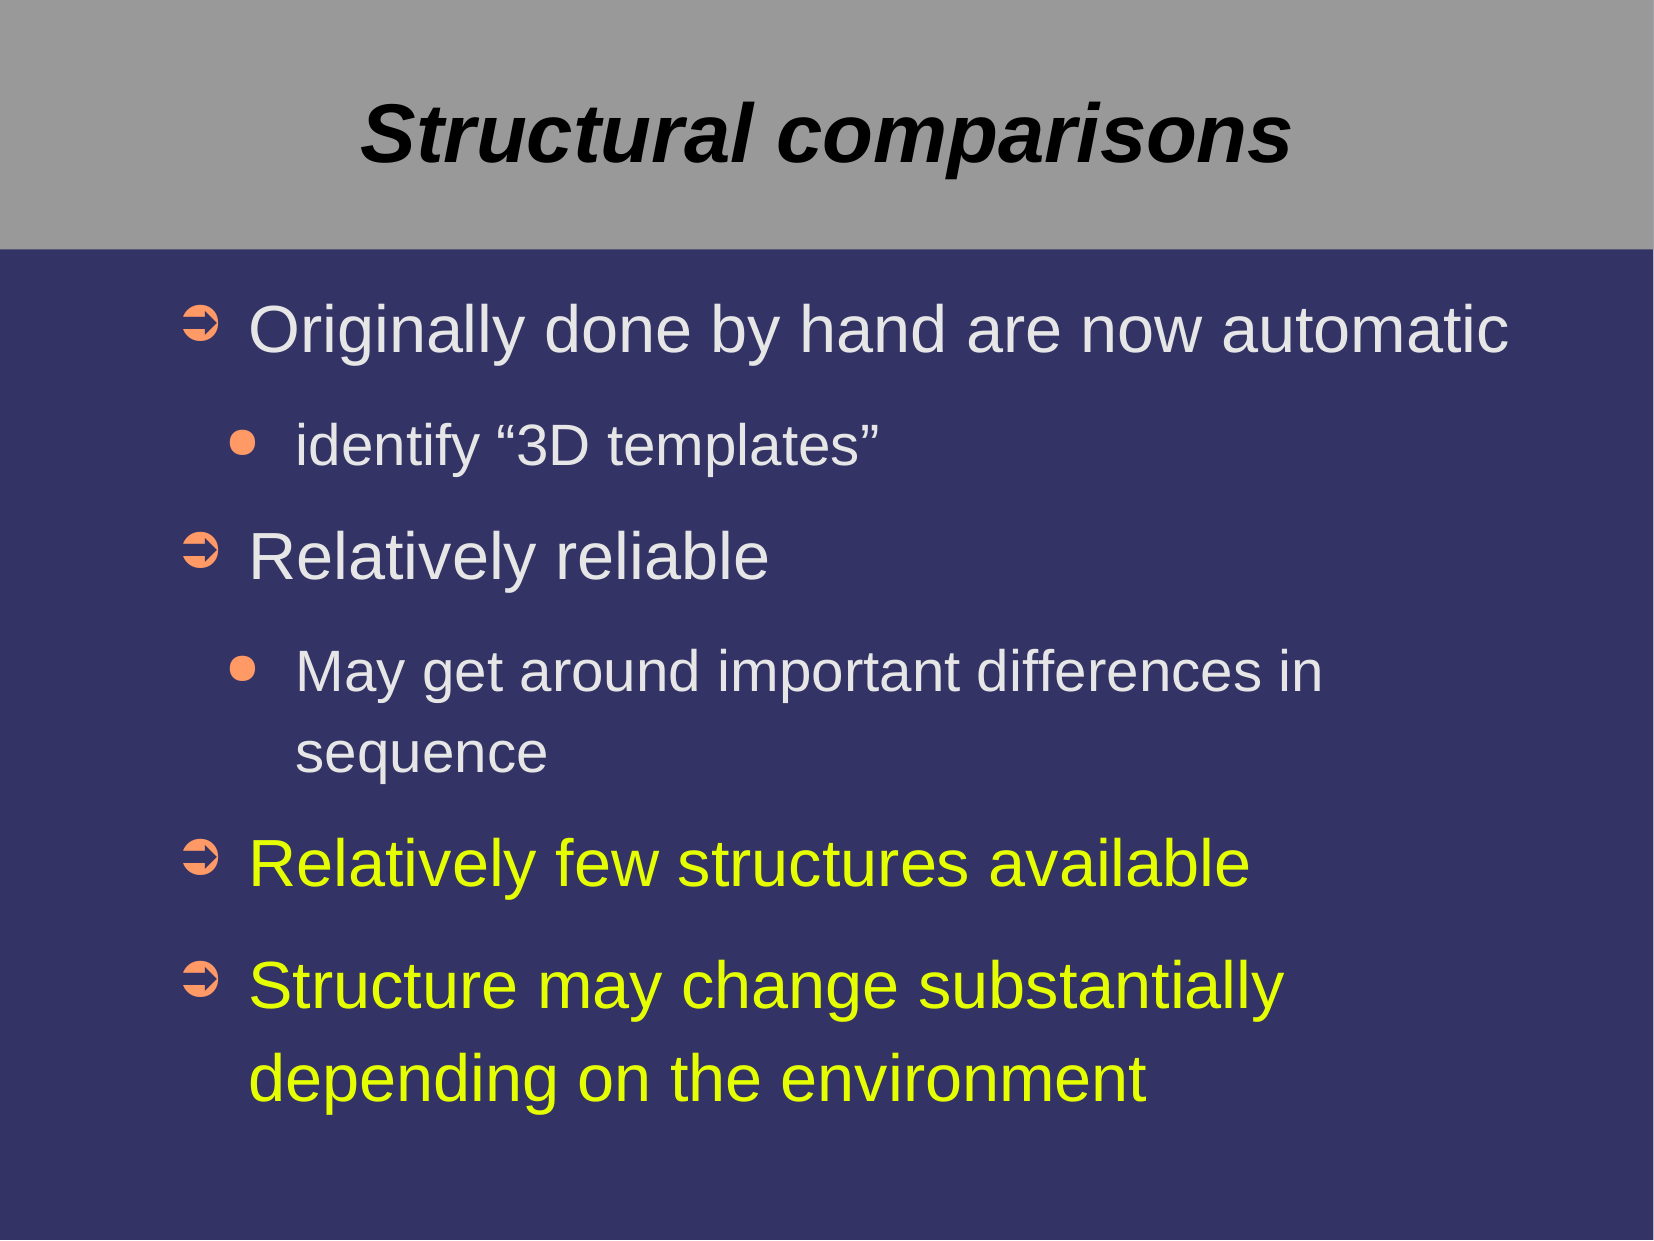

# Structural comparisons
Originally done by hand are now automatic
identify “3D templates”
Relatively reliable
May get around important differences in sequence
Relatively few structures available
Structure may change substantially depending on the environment